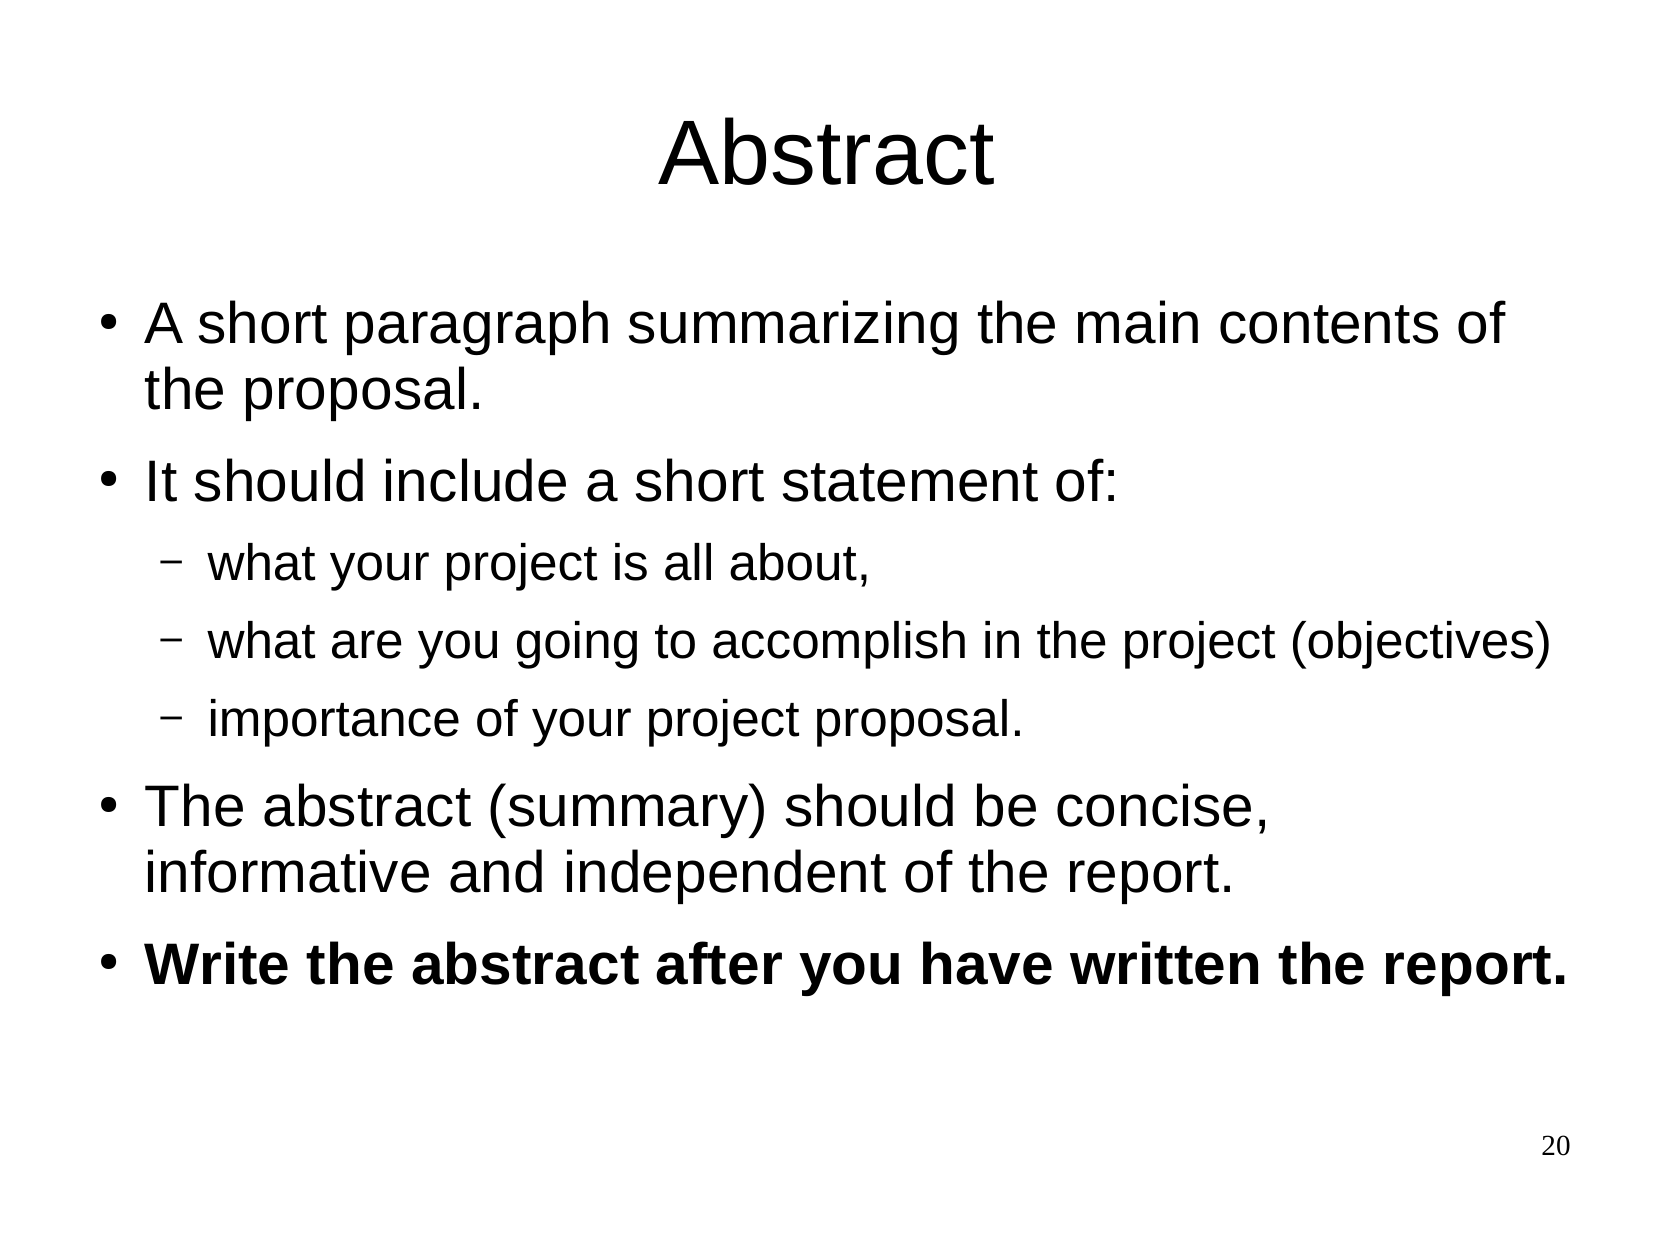

# Abstract
A short paragraph summarizing the main contents of the proposal.
It should include a short statement of:
what your project is all about,
what are you going to accomplish in the project (objectives)
importance of your project proposal.
The abstract (summary) should be concise, informative and independent of the report.
Write the abstract after you have written the report.
20